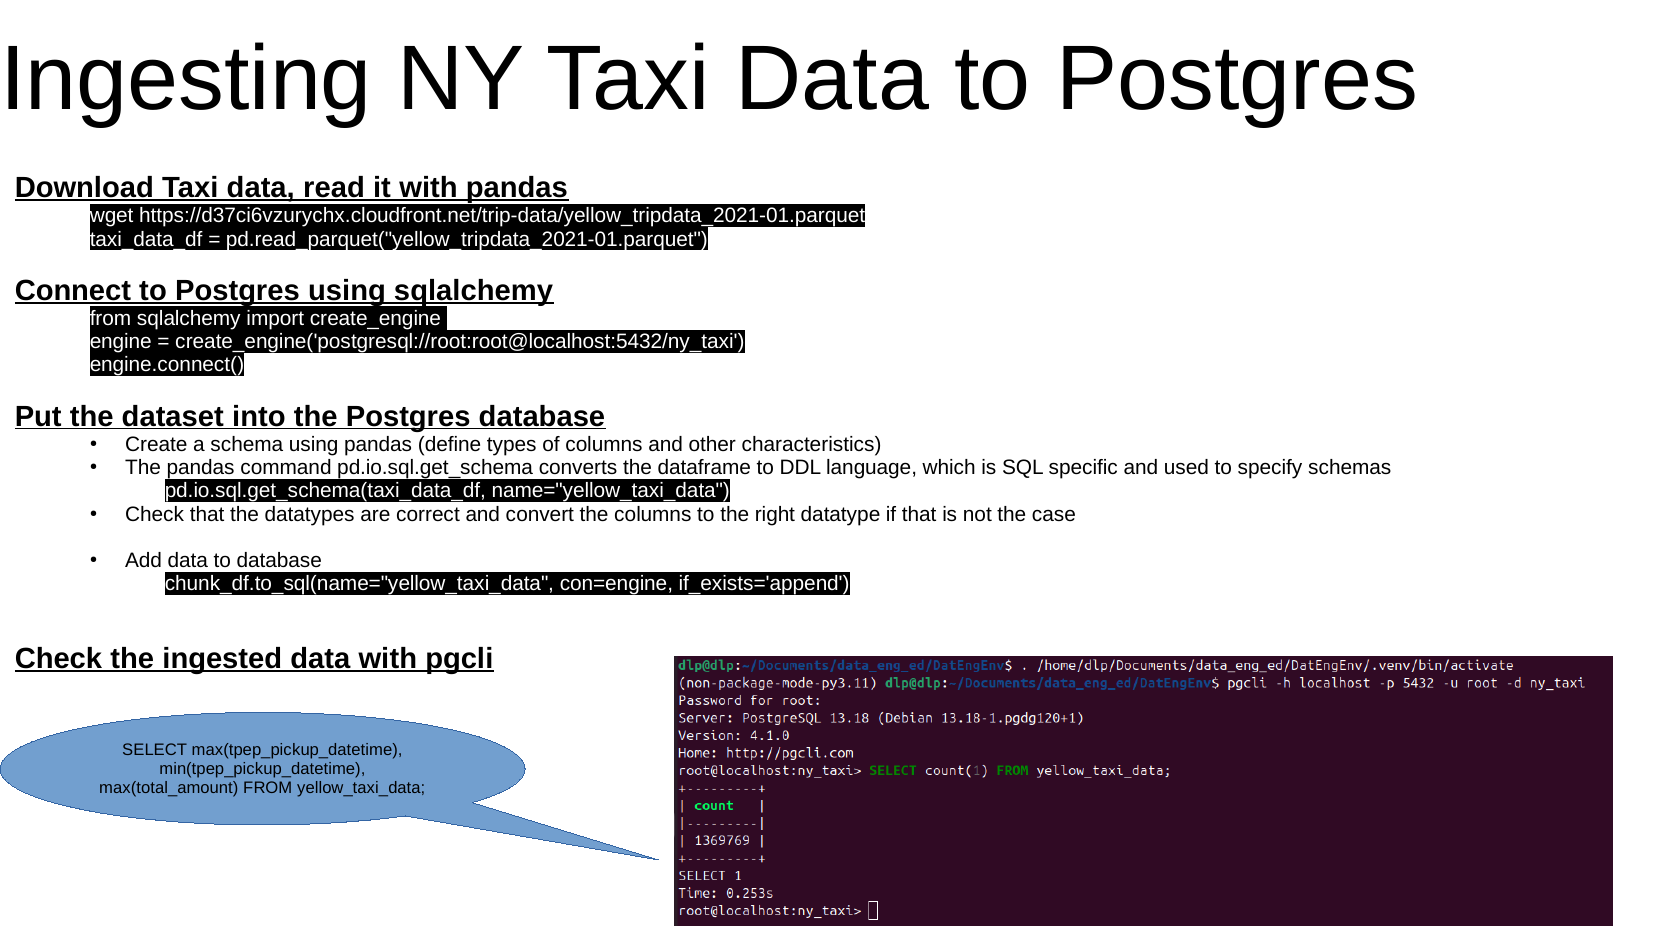

# Ingesting NY Taxi Data to Postgres
Download Taxi data, read it with pandas
	wget https://d37ci6vzurychx.cloudfront.net/trip-data/yellow_tripdata_2021-01.parquet
	taxi_data_df = pd.read_parquet("yellow_tripdata_2021-01.parquet")
Connect to Postgres using sqlalchemy
	from sqlalchemy import create_engine
	engine = create_engine('postgresql://root:root@localhost:5432/ny_taxi')
	engine.connect()
Put the dataset into the Postgres database
Create a schema using pandas (define types of columns and other characteristics)
The pandas command pd.io.sql.get_schema converts the dataframe to DDL language, which is SQL specific and used to specify schemas
		pd.io.sql.get_schema(taxi_data_df, name="yellow_taxi_data")
Check that the datatypes are correct and convert the columns to the right datatype if that is not the case
Add data to database
		chunk_df.to_sql(name="yellow_taxi_data", con=engine, if_exists='append')
Check the ingested data with pgcli
SELECT max(tpep_pickup_datetime), min(tpep_pickup_datetime), max(total_amount) FROM yellow_taxi_data;